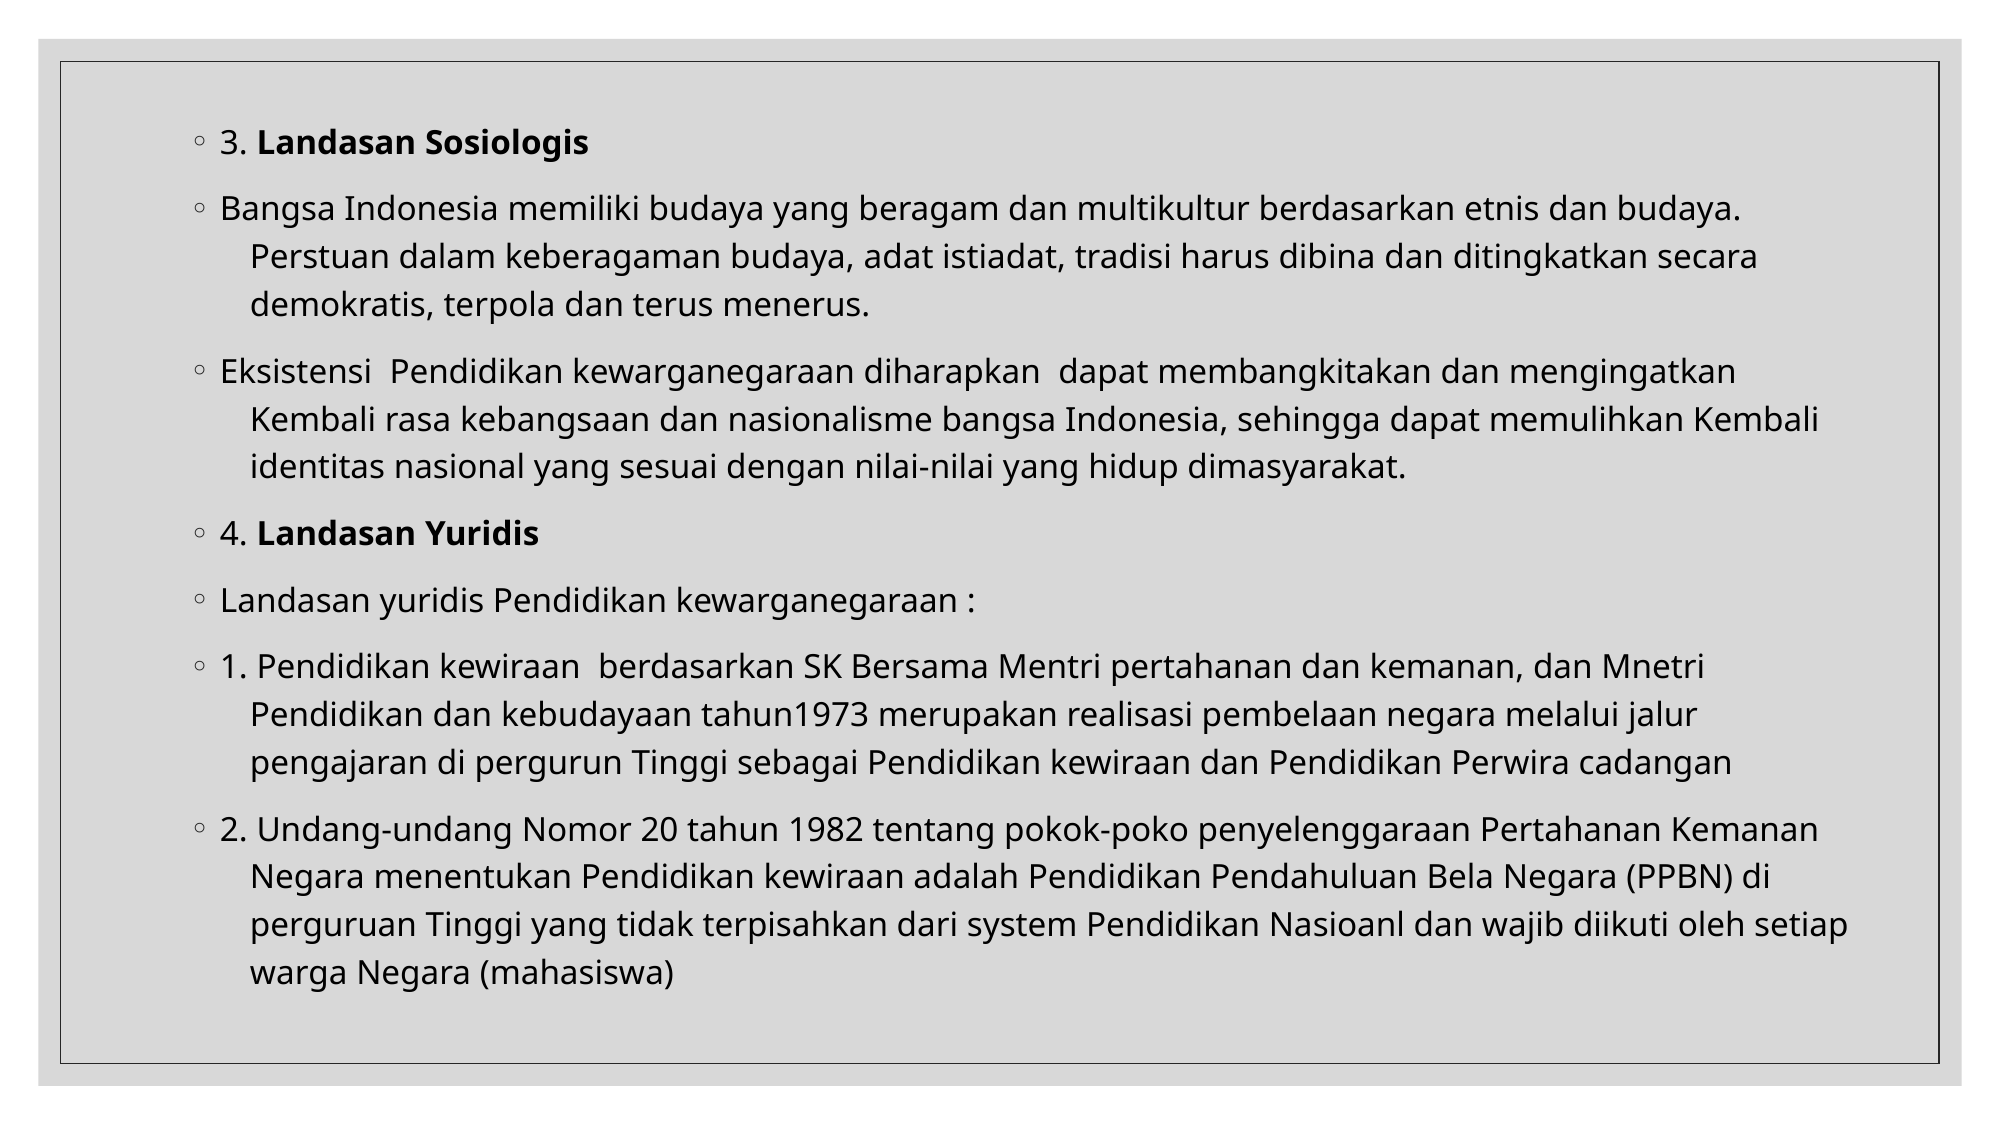

# 3. Landasan Sosiologis
Bangsa Indonesia memiliki budaya yang beragam dan multikultur berdasarkan etnis dan budaya. Perstuan dalam keberagaman budaya, adat istiadat, tradisi harus dibina dan ditingkatkan secara demokratis, terpola dan terus menerus.
Eksistensi Pendidikan kewarganegaraan diharapkan dapat membangkitakan dan mengingatkan Kembali rasa kebangsaan dan nasionalisme bangsa Indonesia, sehingga dapat memulihkan Kembali identitas nasional yang sesuai dengan nilai-nilai yang hidup dimasyarakat.
4. Landasan Yuridis
Landasan yuridis Pendidikan kewarganegaraan :
1. Pendidikan kewiraan berdasarkan SK Bersama Mentri pertahanan dan kemanan, dan Mnetri Pendidikan dan kebudayaan tahun1973 merupakan realisasi pembelaan negara melalui jalur pengajaran di pergurun Tinggi sebagai Pendidikan kewiraan dan Pendidikan Perwira cadangan
2. Undang-undang Nomor 20 tahun 1982 tentang pokok-poko penyelenggaraan Pertahanan Kemanan Negara menentukan Pendidikan kewiraan adalah Pendidikan Pendahuluan Bela Negara (PPBN) di perguruan Tinggi yang tidak terpisahkan dari system Pendidikan Nasioanl dan wajib diikuti oleh setiap warga Negara (mahasiswa)